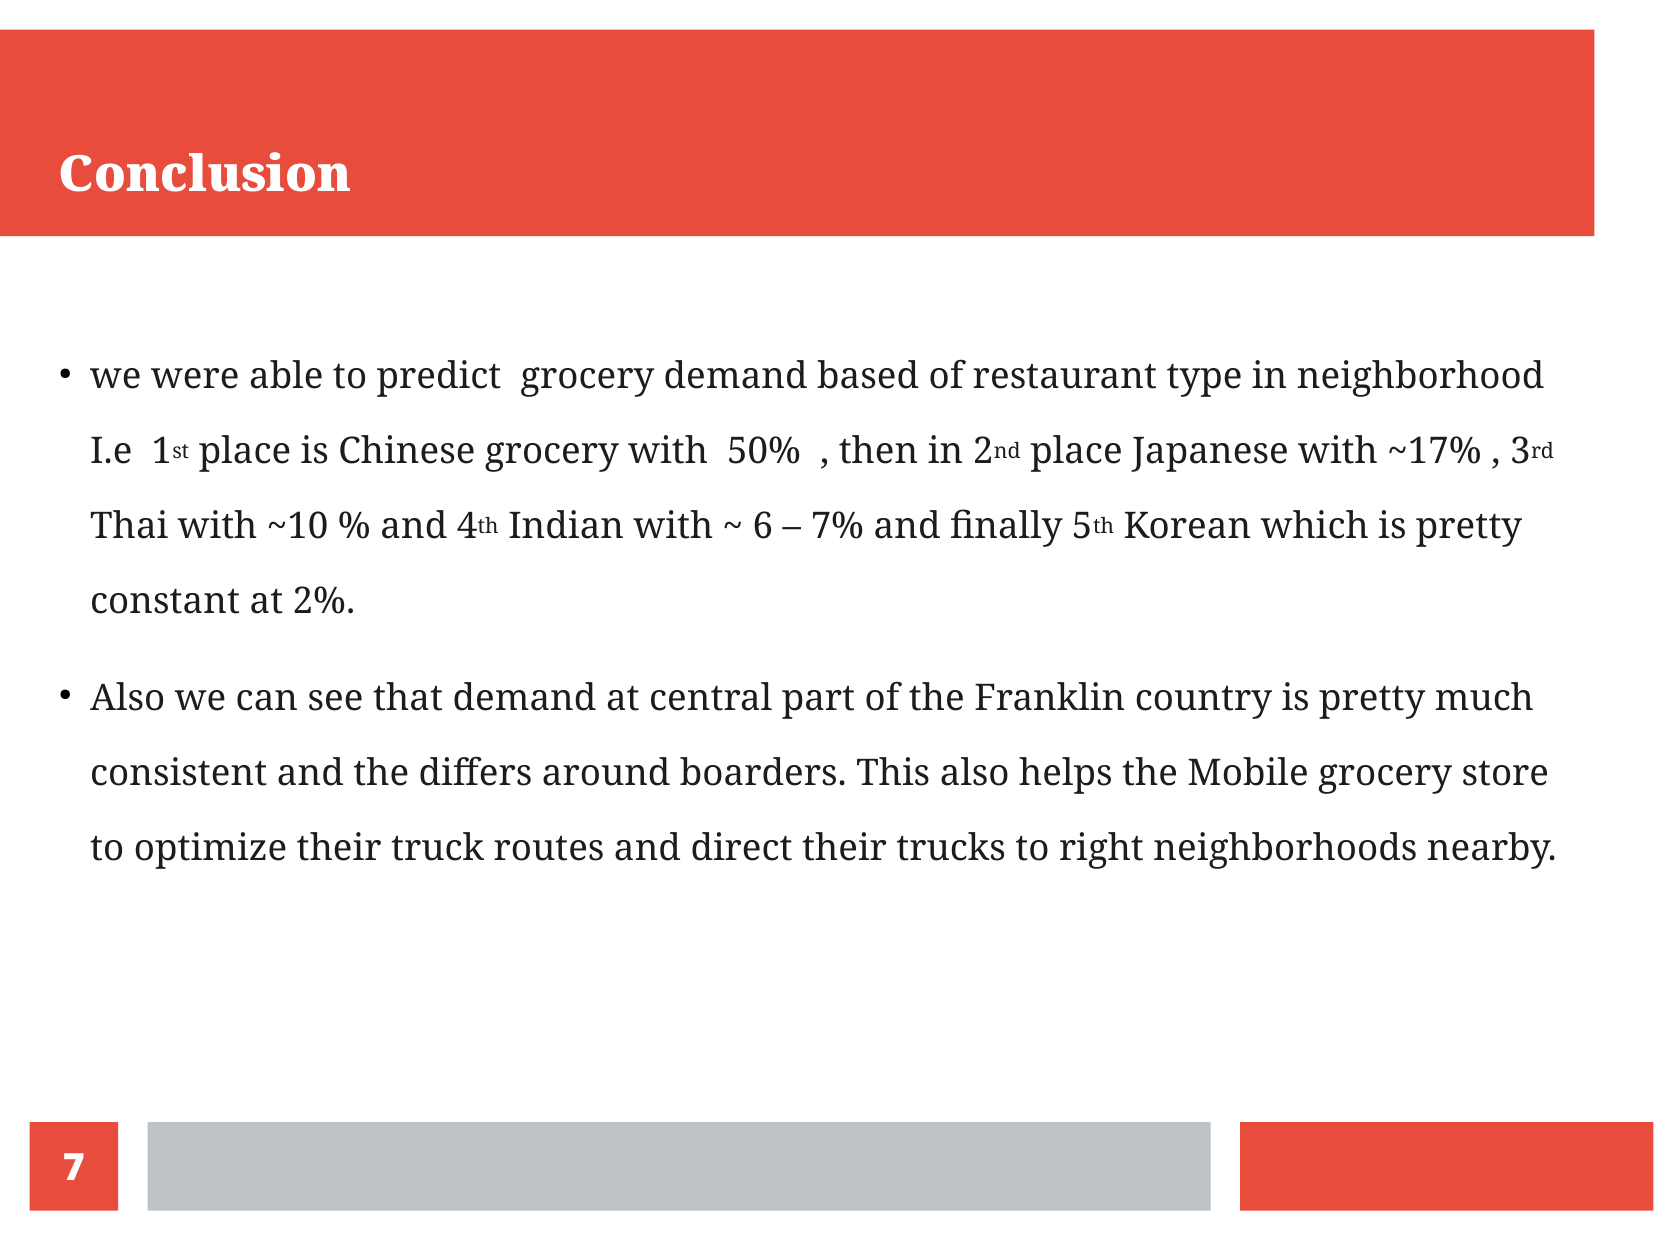

# Conclusion
we were able to predict grocery demand based of restaurant type in neighborhood I.e 1st place is Chinese grocery with 50% , then in 2nd place Japanese with ~17% , 3rd Thai with ~10 % and 4th Indian with ~ 6 – 7% and finally 5th Korean which is pretty constant at 2%.
Also we can see that demand at central part of the Franklin country is pretty much consistent and the differs around boarders. This also helps the Mobile grocery store to optimize their truck routes and direct their trucks to right neighborhoods nearby.
7